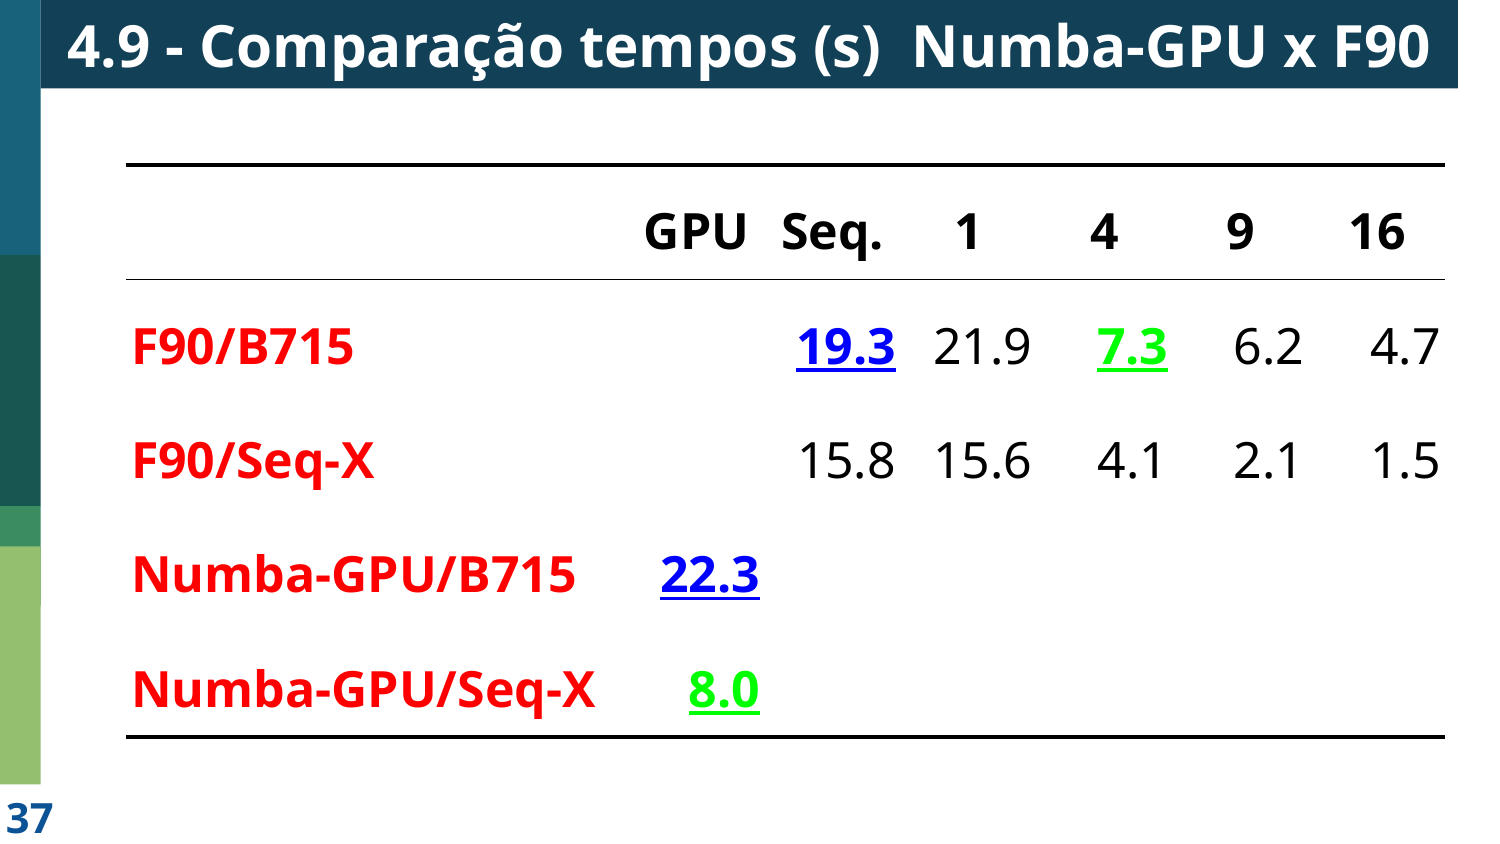

# 4.9 - Comparação tempos (s) Numba-GPU x F90
| | GPU | Seq. | 1 | 4 | 9 | 16 |
| --- | --- | --- | --- | --- | --- | --- |
| F90/B715 | | 19.3 | 21.9 | 7.3 | 6.2 | 4.7 |
| F90/Seq-X | | 15.8 | 15.6 | 4.1 | 2.1 | 1.5 |
| Numba-GPU/B715 | 22.3 | | | | | |
| Numba-GPU/Seq-X | 8.0 | | | | | |